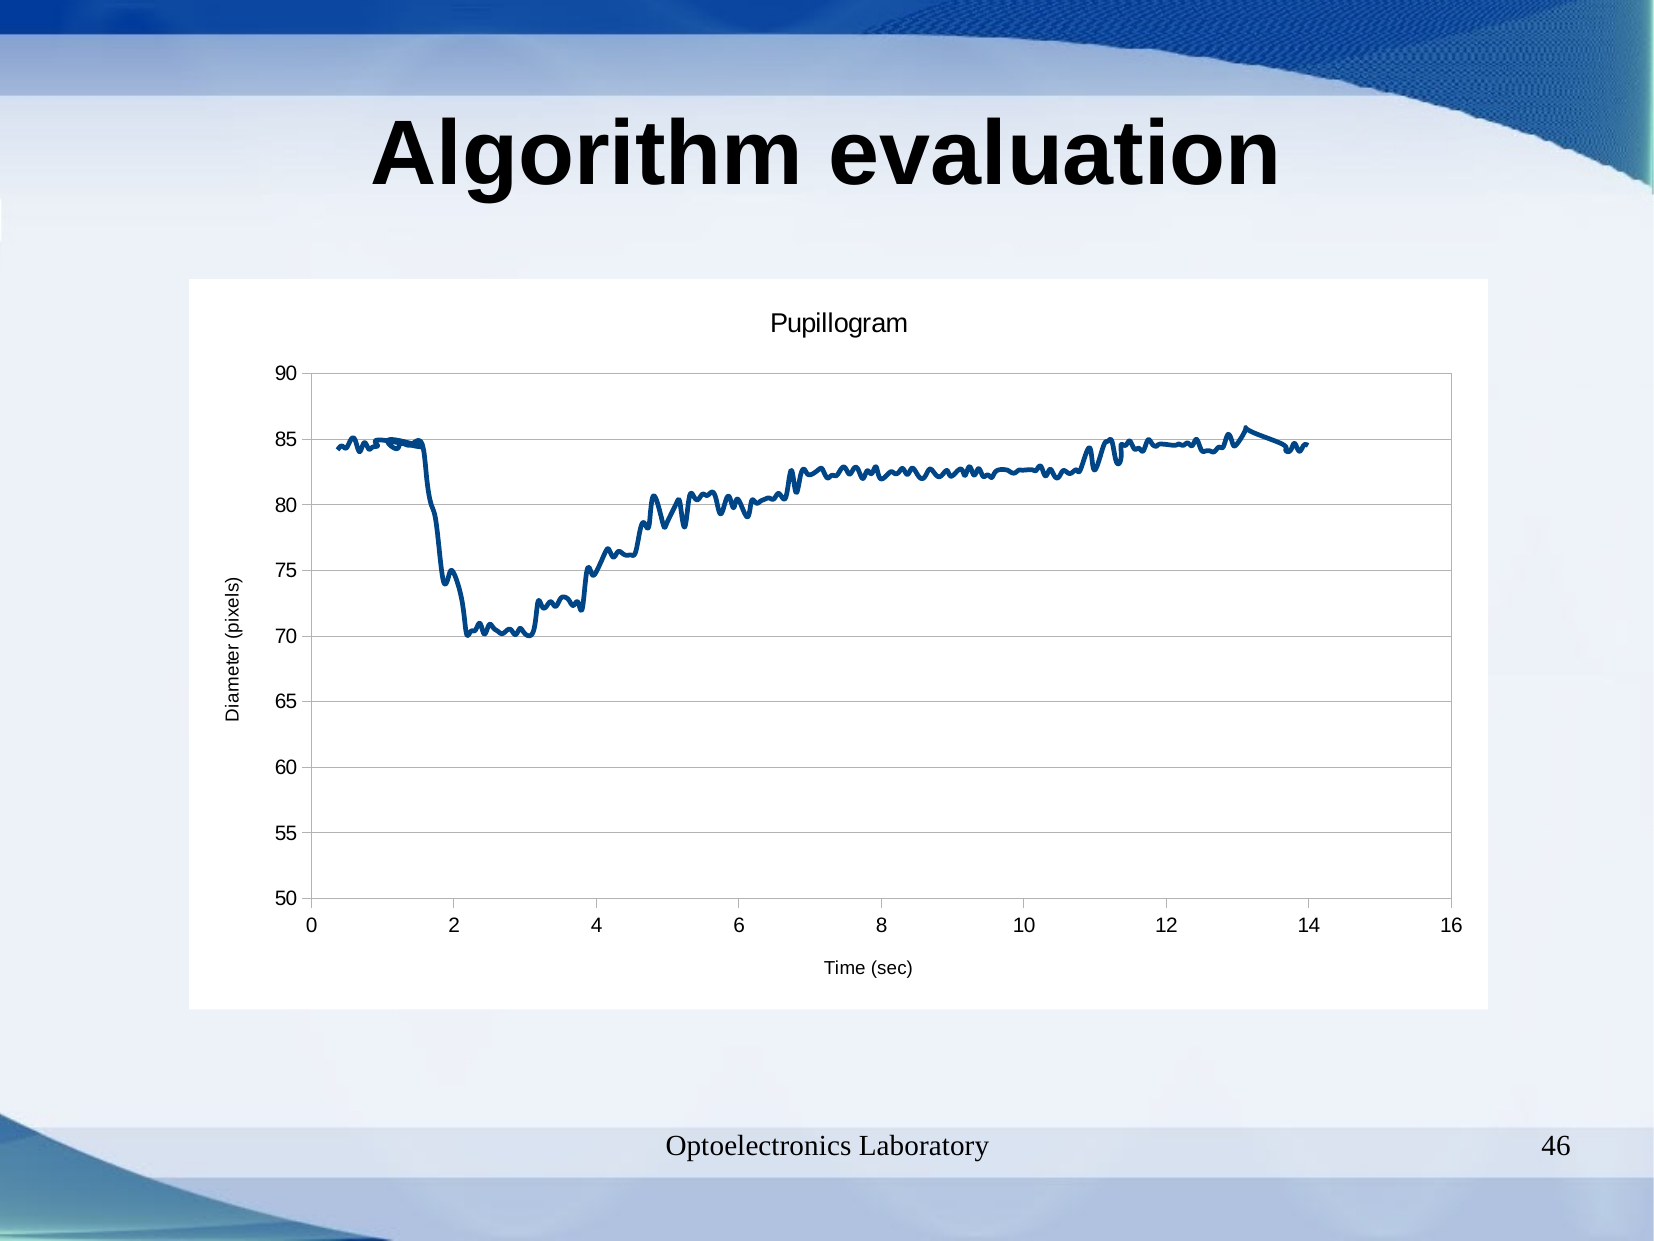

# Algorithm evaluation
### Chart: Pupillogram
| Category | Column O |
|---|---|
Optoelectronics Laboratory
46